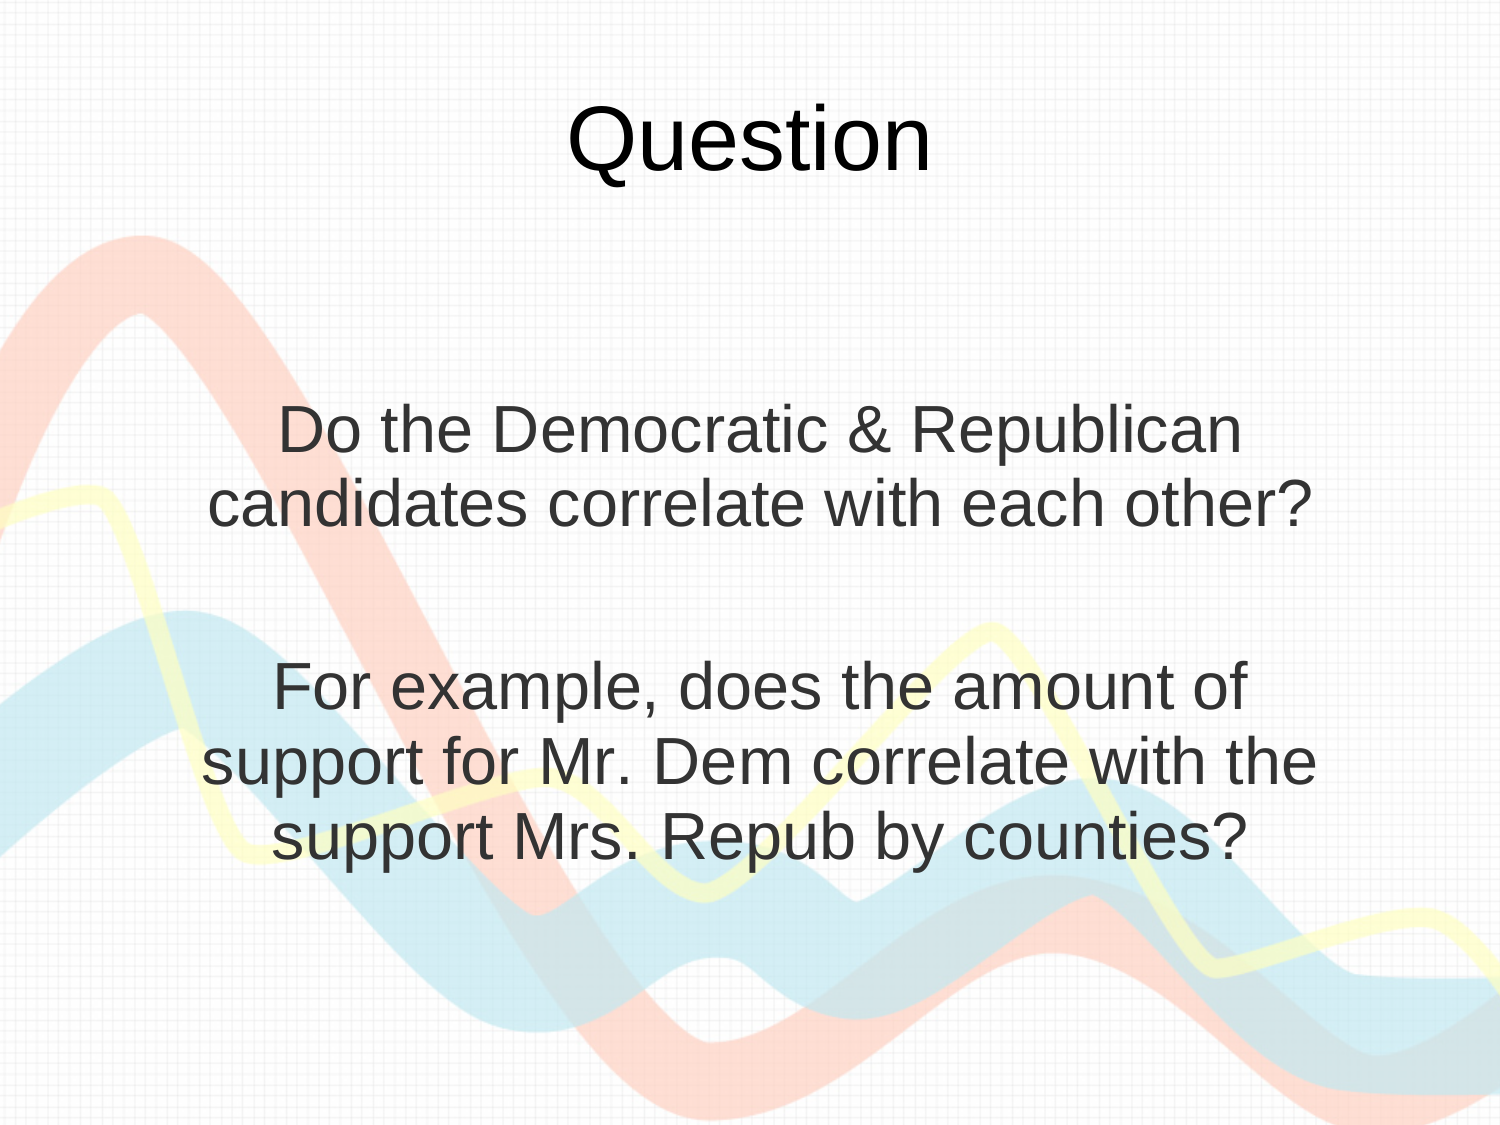

# Question
Do the Democratic & Republican candidates correlate with each other?
For example, does the amount of support for Mr. Dem correlate with the support Mrs. Repub by counties?